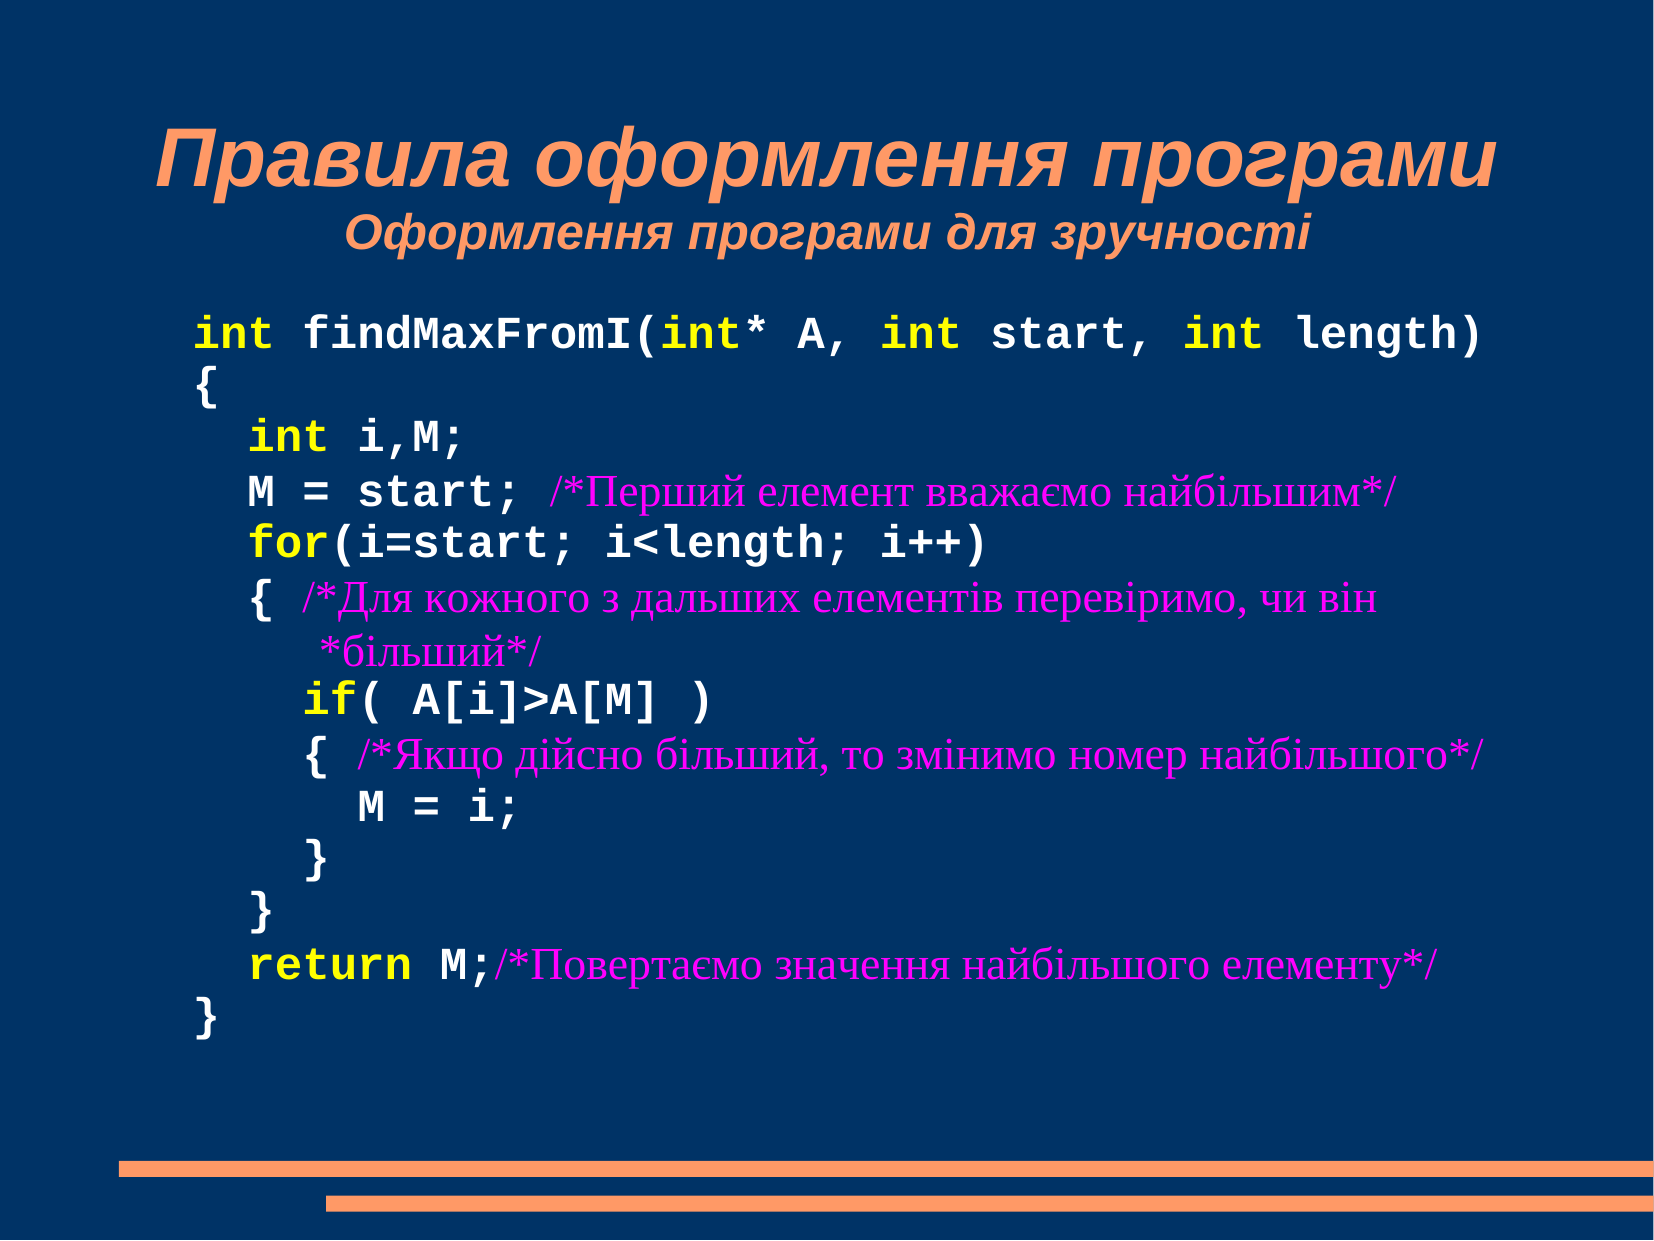

Правила оформлення програми
Оформлення програми для зручності
# int findMaxFromI(int* A, int start, int length)
{
 int i,M;
 M = start; /*Перший елемент вважаємо найбільшим*/
 for(i=start; i<length; i++)
 { /*Для кожного з дальших елементів перевіримо, чи він
 *більший*/
 if( A[i]>A[M] )
 { /*Якщо дійсно більший, то змінимо номер найбільшого*/
 M = i;
 }
 }
 return M;/*Повертаємо значення найбільшого елементу*/
}